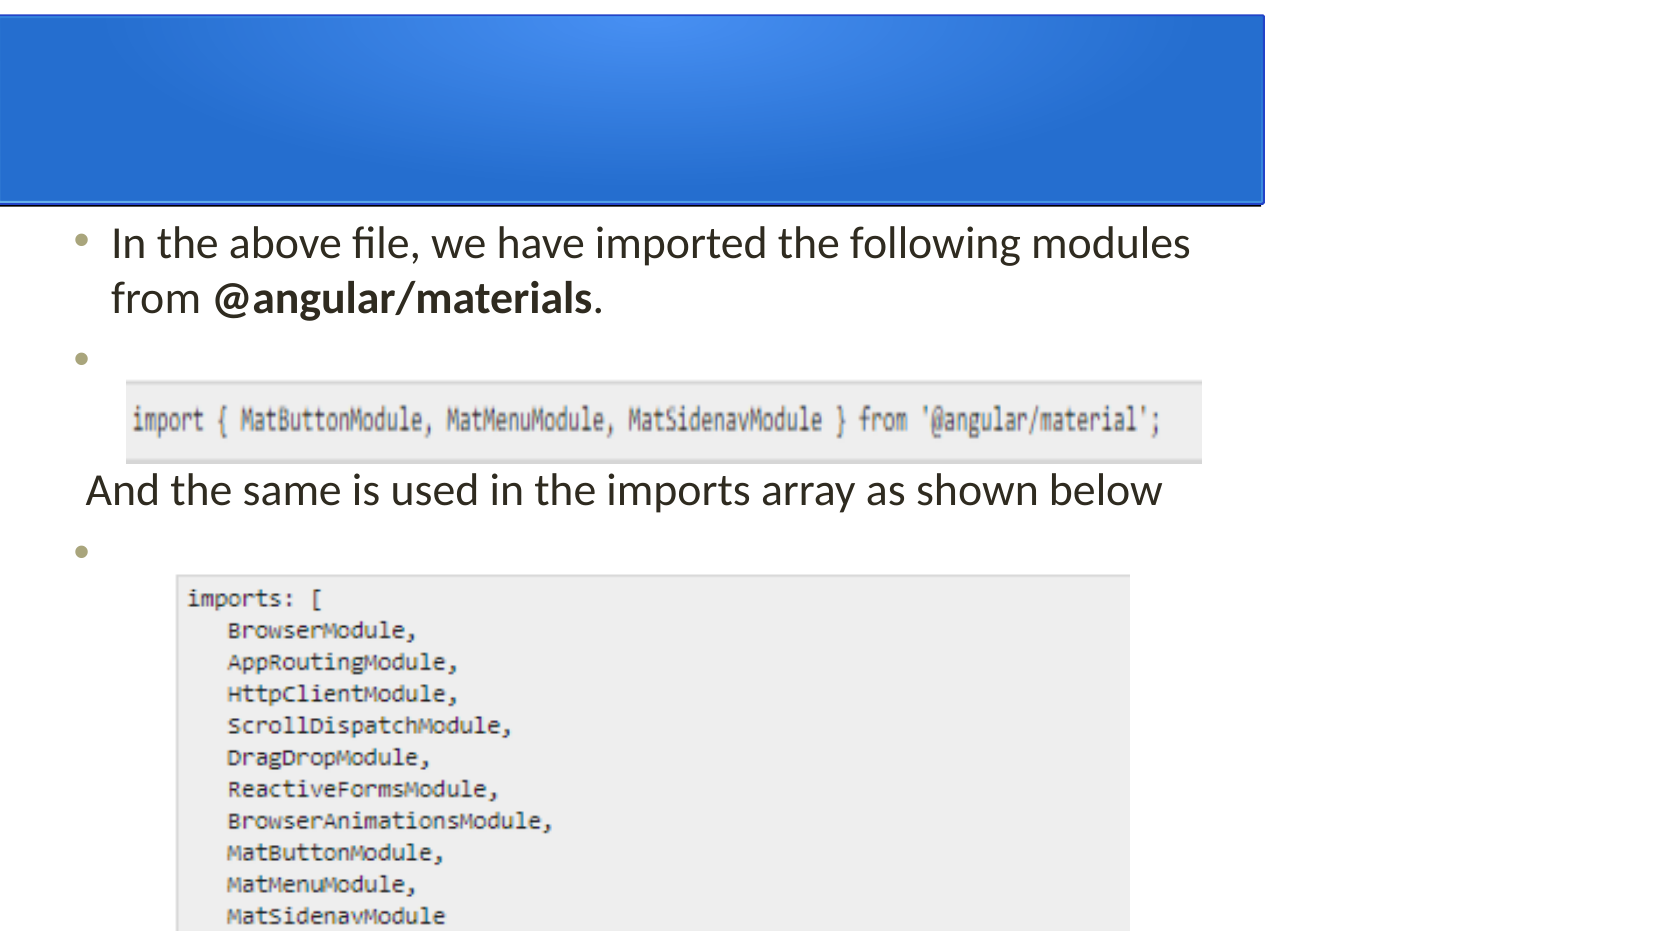

In the above file, we have imported the following modules from @angular/materials.
 And the same is used in the imports array as shown below